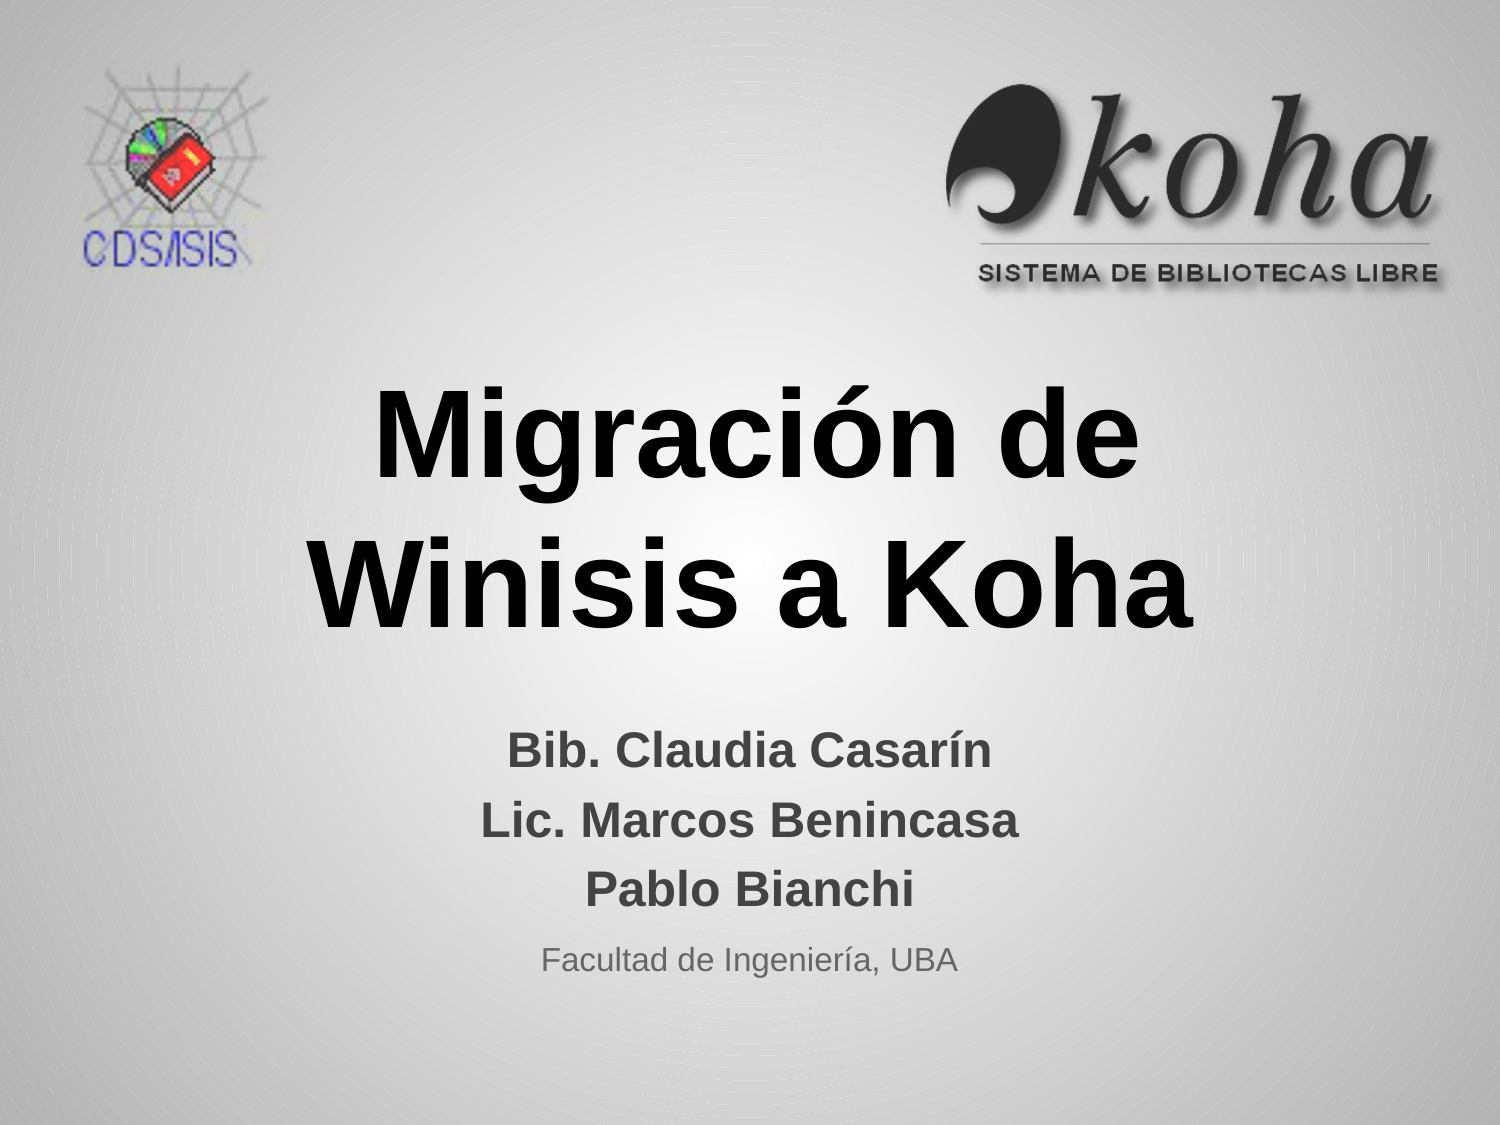

Migración de
Winisis a Koha
# Bib. Claudia Casarín Lic. Marcos Benincasa Pablo Bianchi
Facultad de Ingeniería, UBA